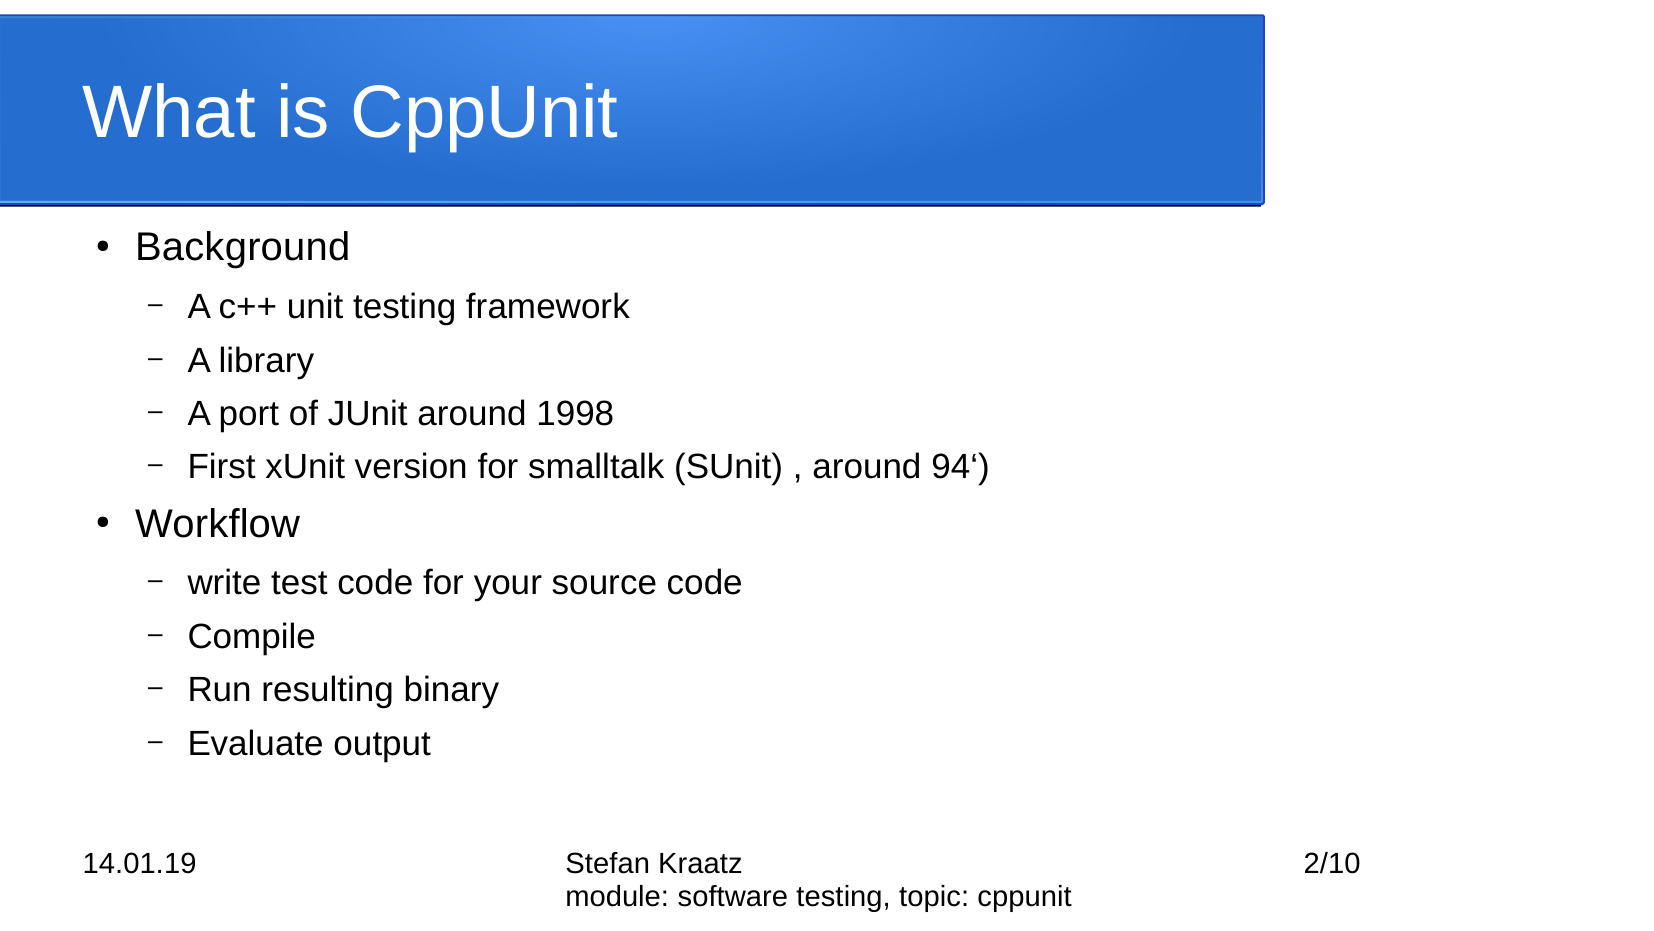

# What is CppUnit
Background
A c++ unit testing framework
A library
A port of JUnit around 1998
First xUnit version for smalltalk (SUnit) , around 94‘)
Workflow
write test code for your source code
Compile
Run resulting binary
Evaluate output